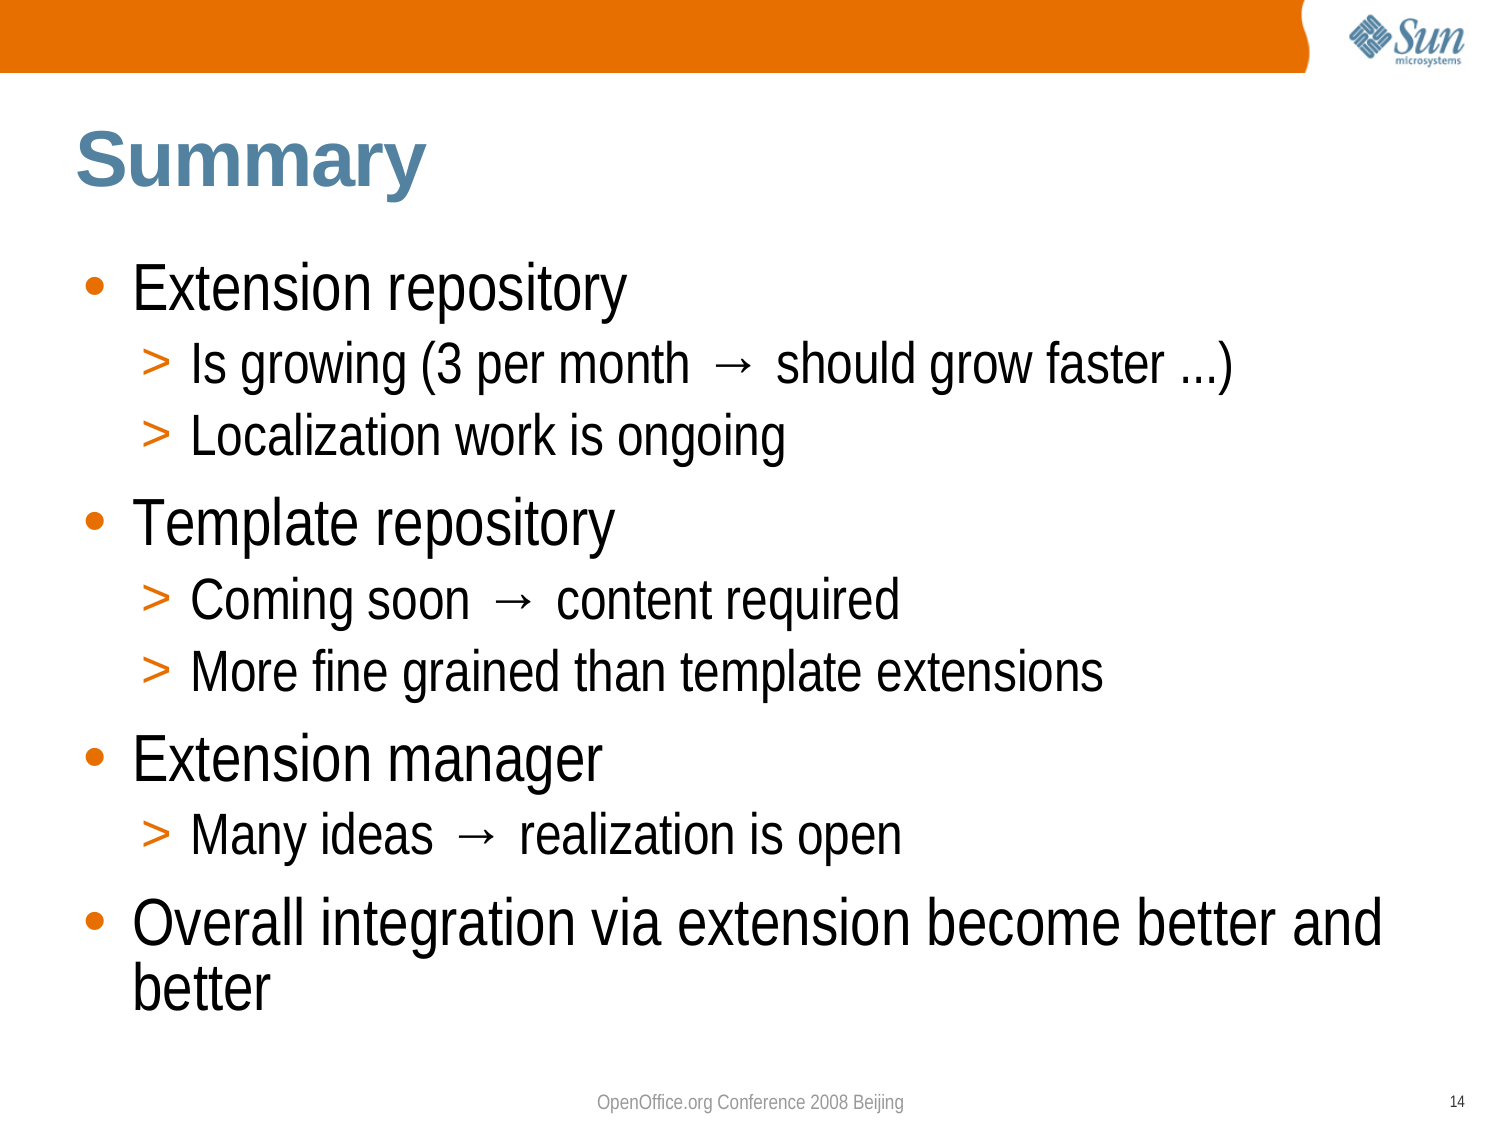

# Summary
Extension repository
Is growing (3 per month → should grow faster ...)
Localization work is ongoing
Template repository
Coming soon → content required
More fine grained than template extensions
Extension manager
Many ideas → realization is open
Overall integration via extension become better and better